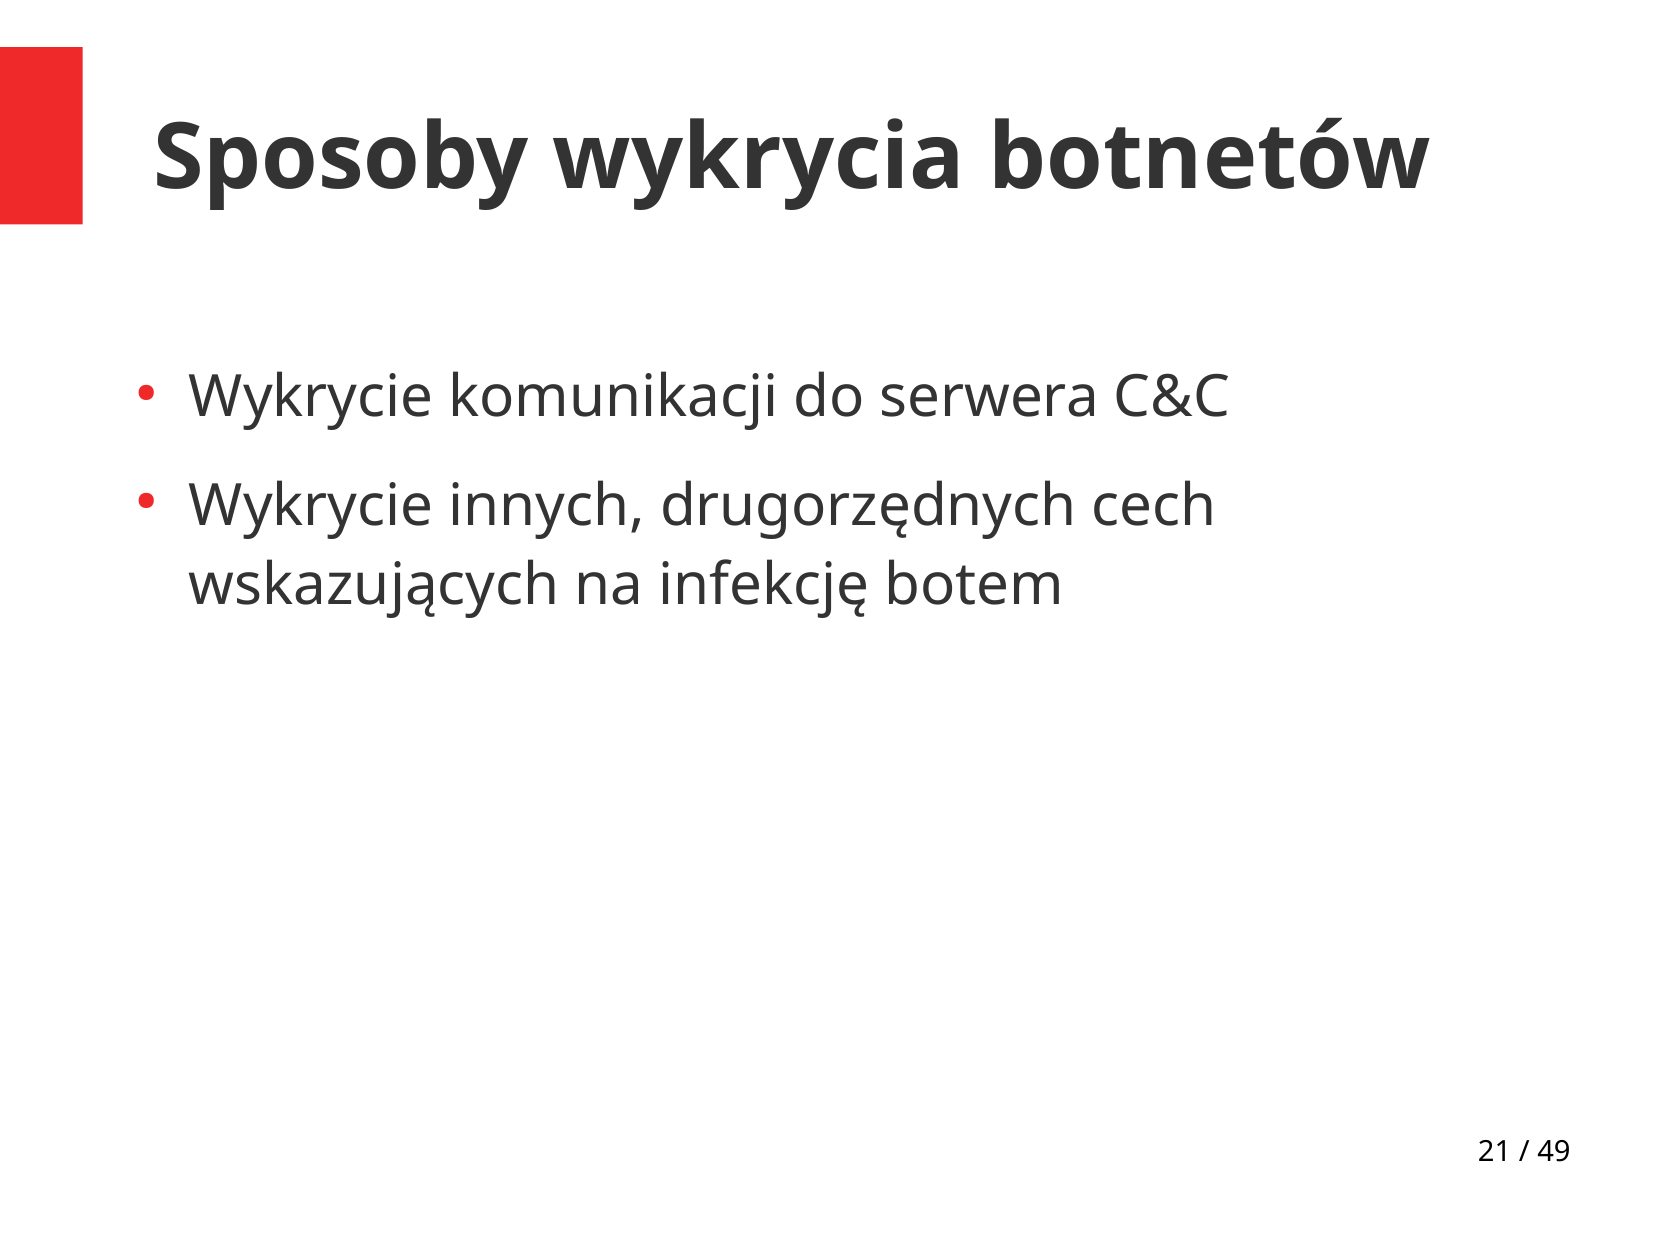

# Sposoby wykrycia botnetów
Wykrycie komunikacji do serwera C&C
Wykrycie innych, drugorzędnych cech wskazujących na infekcję botem
21